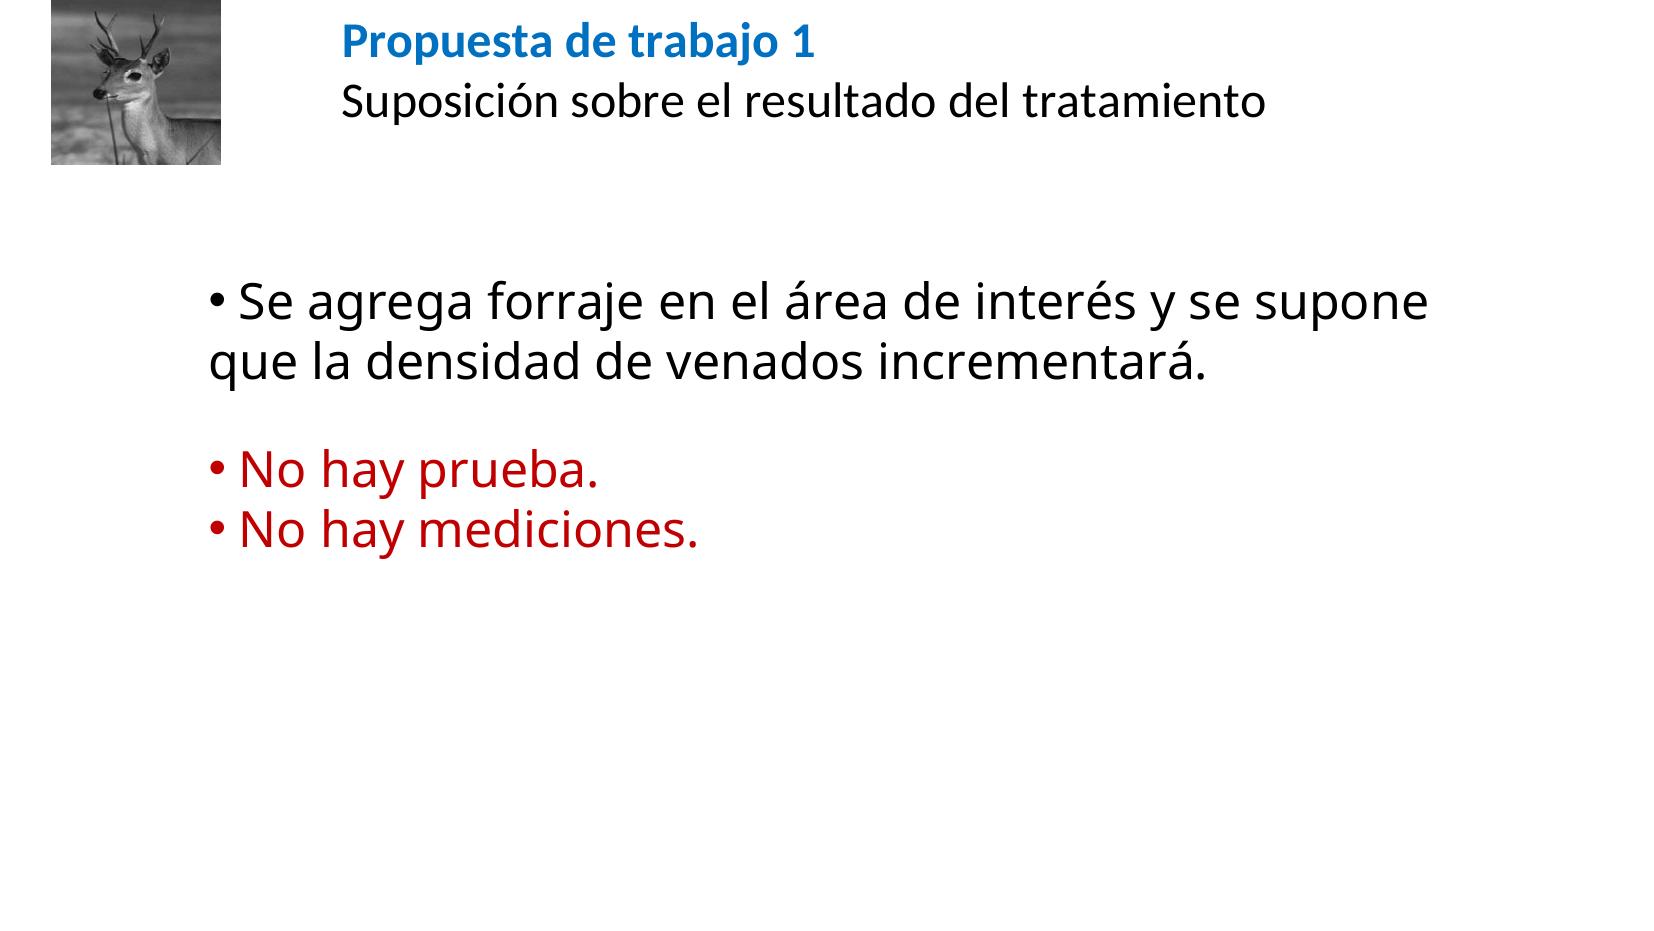

Propuesta de trabajo 1
Suposición sobre el resultado del tratamiento
 Se agrega forraje en el área de interés y se supone que la densidad de venados incrementará.
 No hay prueba.
 No hay mediciones.